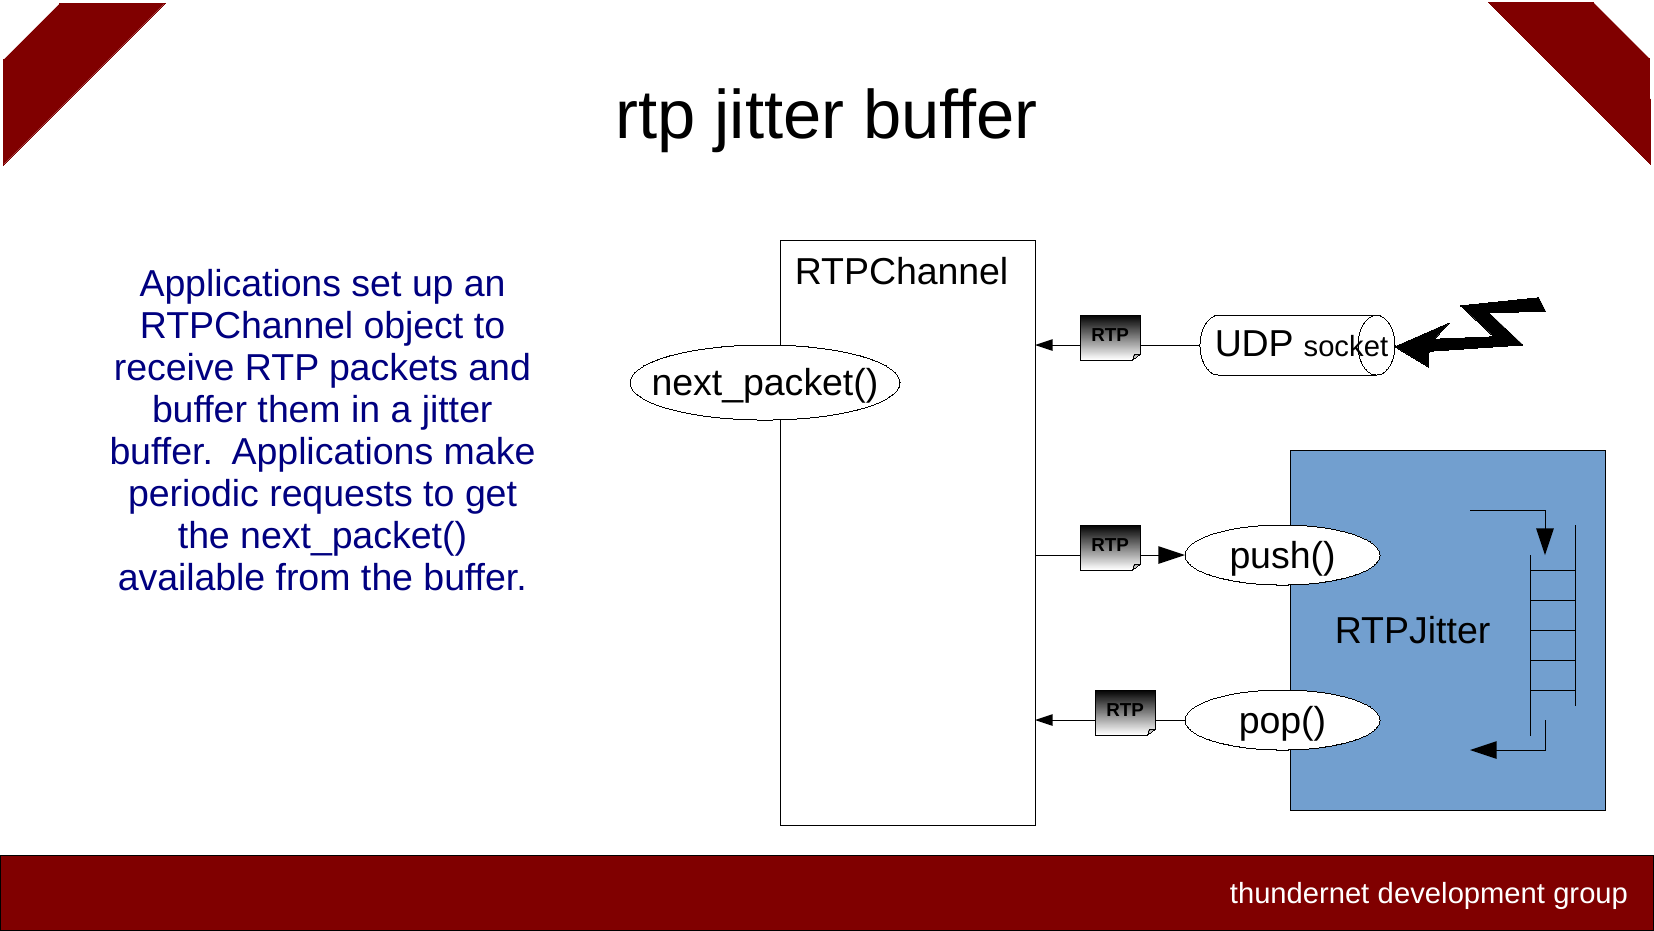

# rtp jitter buffer
RTPChannel
Applications set up an RTPChannel object to receive RTP packets and buffer them in a jitter buffer. Applications make periodic requests to get the next_packet() available from the buffer.
RTP
UDP socket
next_packet()
RTPJitter
RTP
push()
RTP
pop()
thundernet development group